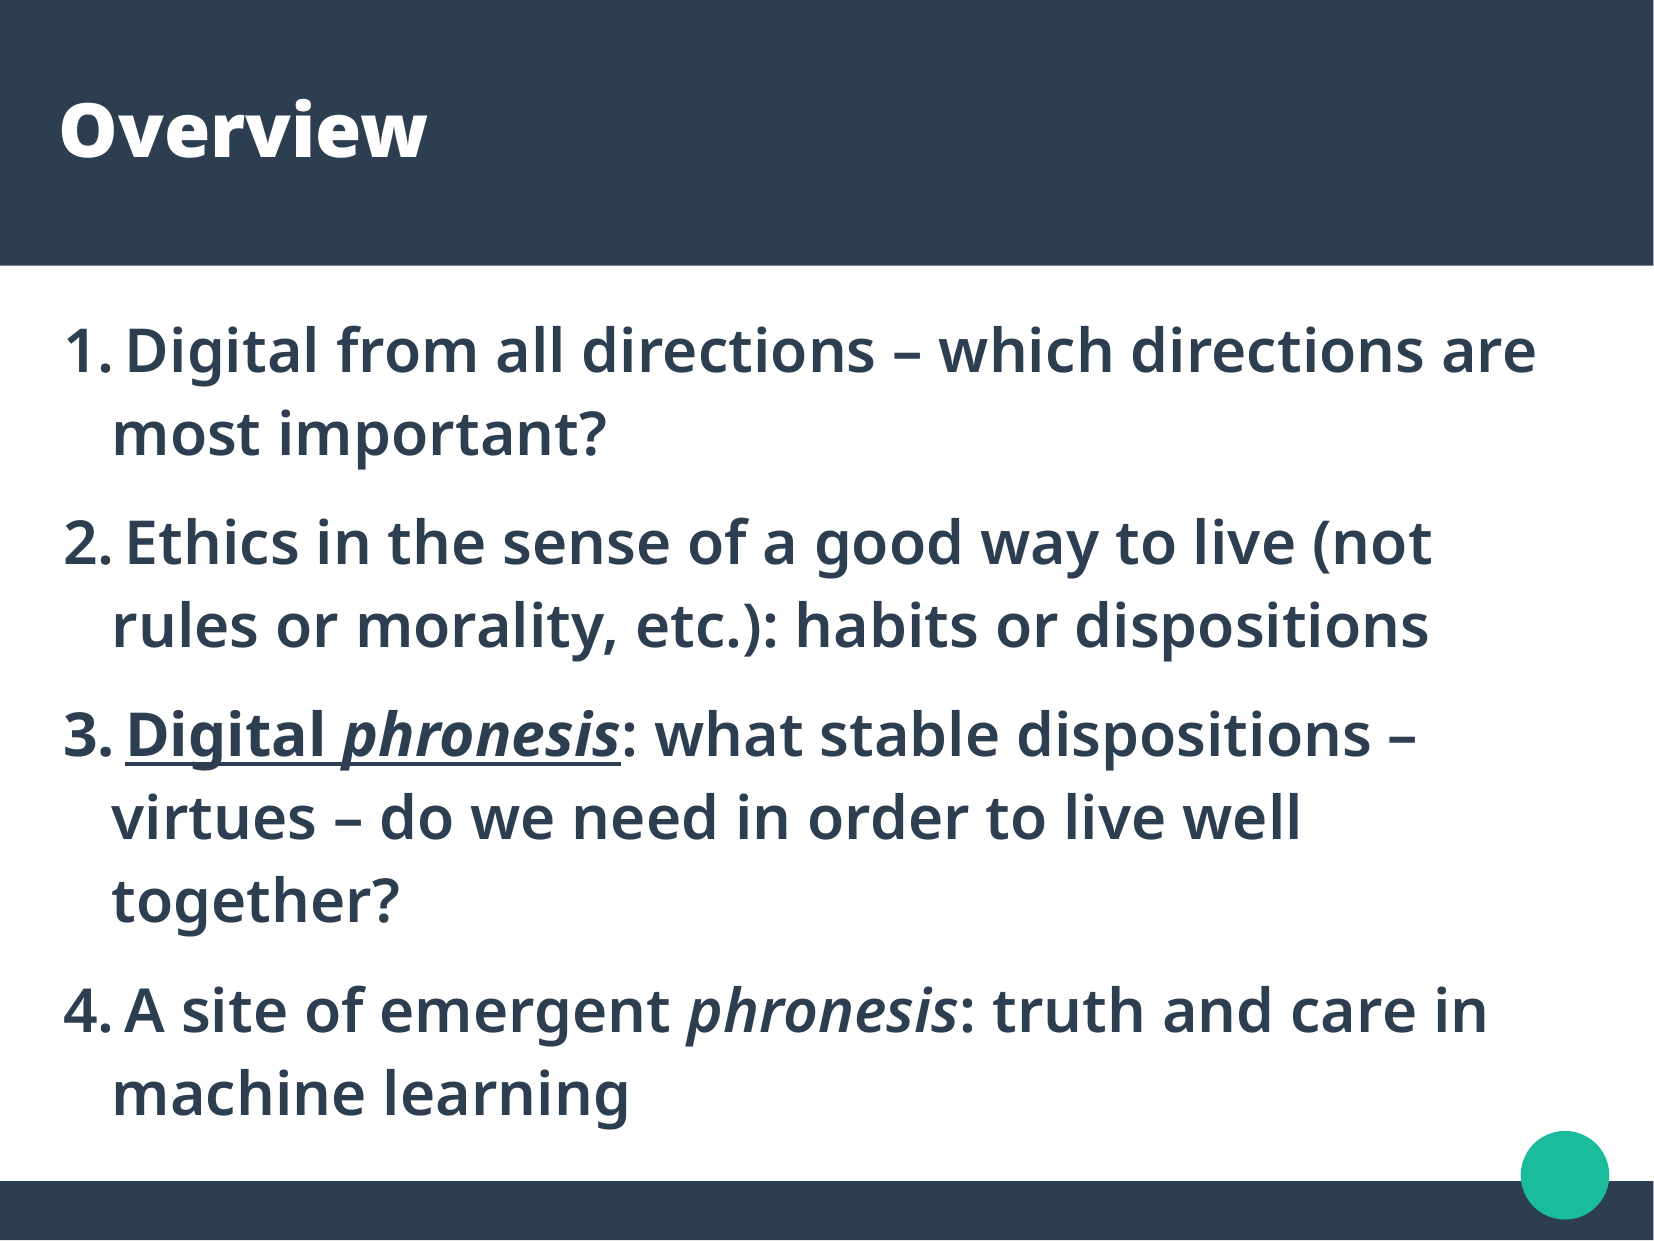

# Overview
Digital from all directions – which directions are most important?
Ethics in the sense of a good way to live (not rules or morality, etc.): habits or dispositions
Digital phronesis: what stable dispositions – virtues – do we need in order to live well together?
A site of emergent phronesis: truth and care in machine learning